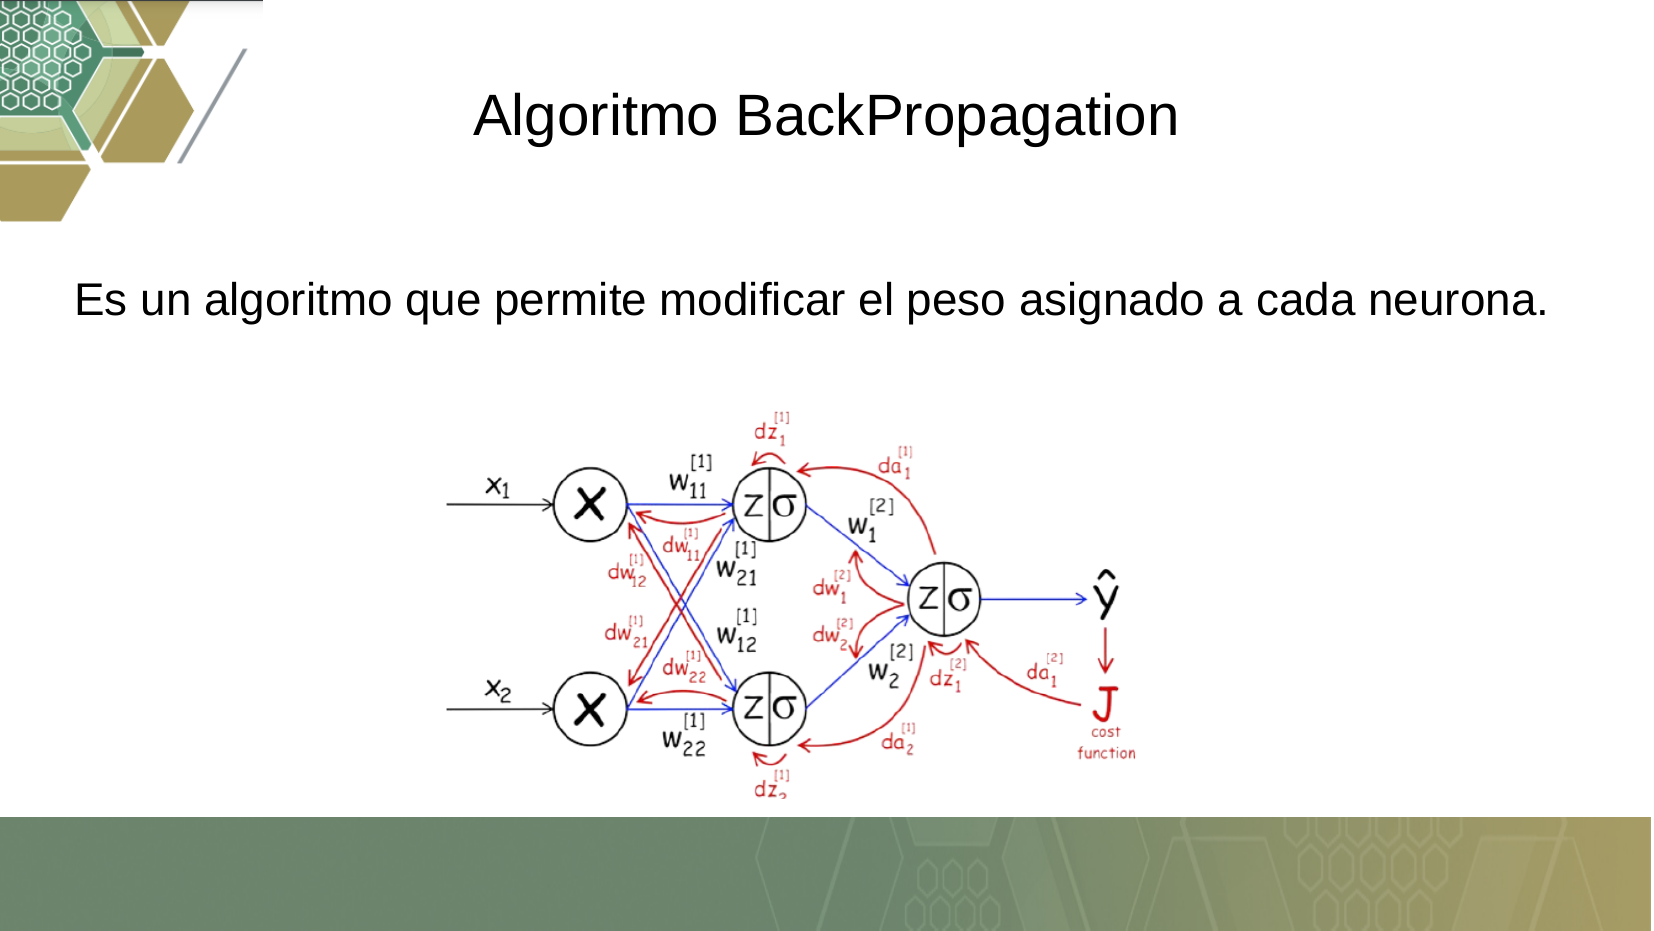

# Algoritmo BackPropagation
Es un algoritmo que permite modificar el peso asignado a cada neurona.